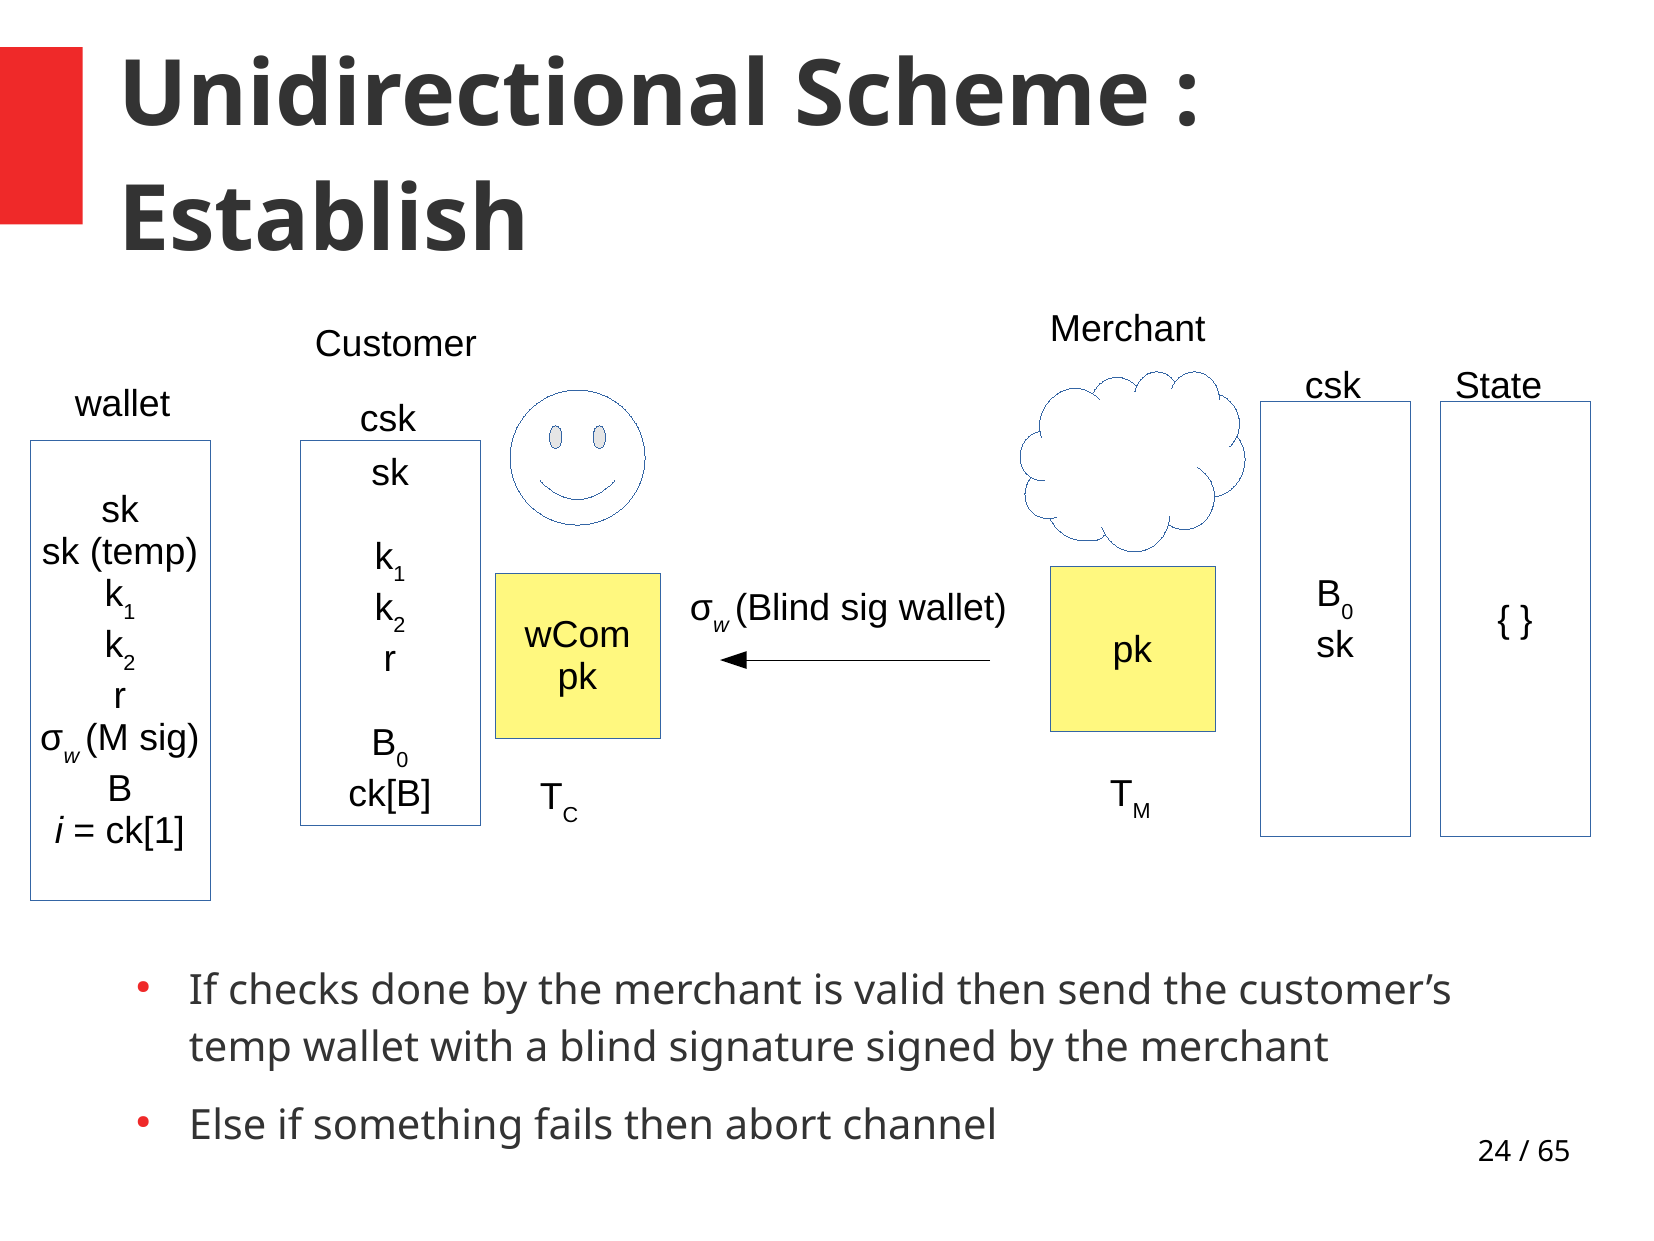

# Unidirectional Scheme : Establish
Merchant
Customer
csk
State
wallet
csk
B0
sk
{ }
sk
sk (temp)
k1
k2
r
σw (M sig)
B
i = ck[1]
sk
k1
k2
r
B0
ck[B]
pk
wCom
pk
σw (Blind sig wallet)
TM
TC
If checks done by the merchant is valid then send the customer’s temp wallet with a blind signature signed by the merchant
Else if something fails then abort channel
24